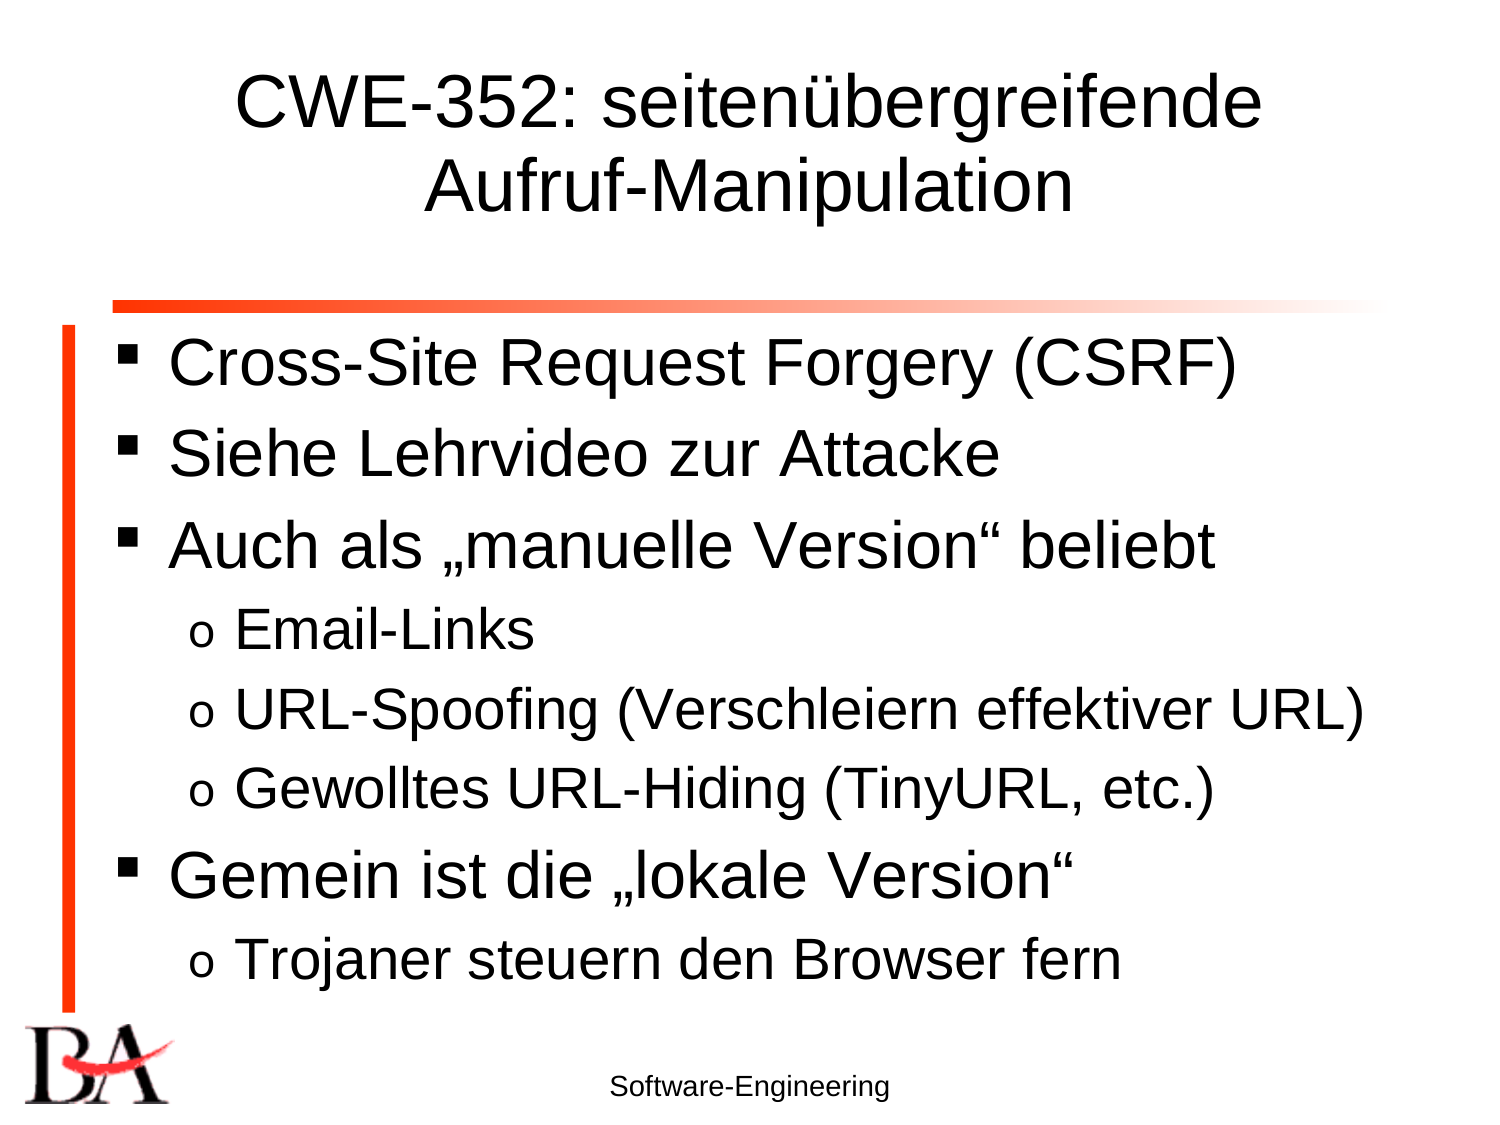

# CWE-352: seitenübergreifende Aufruf-Manipulation
Cross-Site Request Forgery (CSRF)
Siehe Lehrvideo zur Attacke
Auch als „manuelle Version“ beliebt
Email-Links
URL-Spoofing (Verschleiern effektiver URL)
Gewolltes URL-Hiding (TinyURL, etc.)
Gemein ist die „lokale Version“
Trojaner steuern den Browser fern